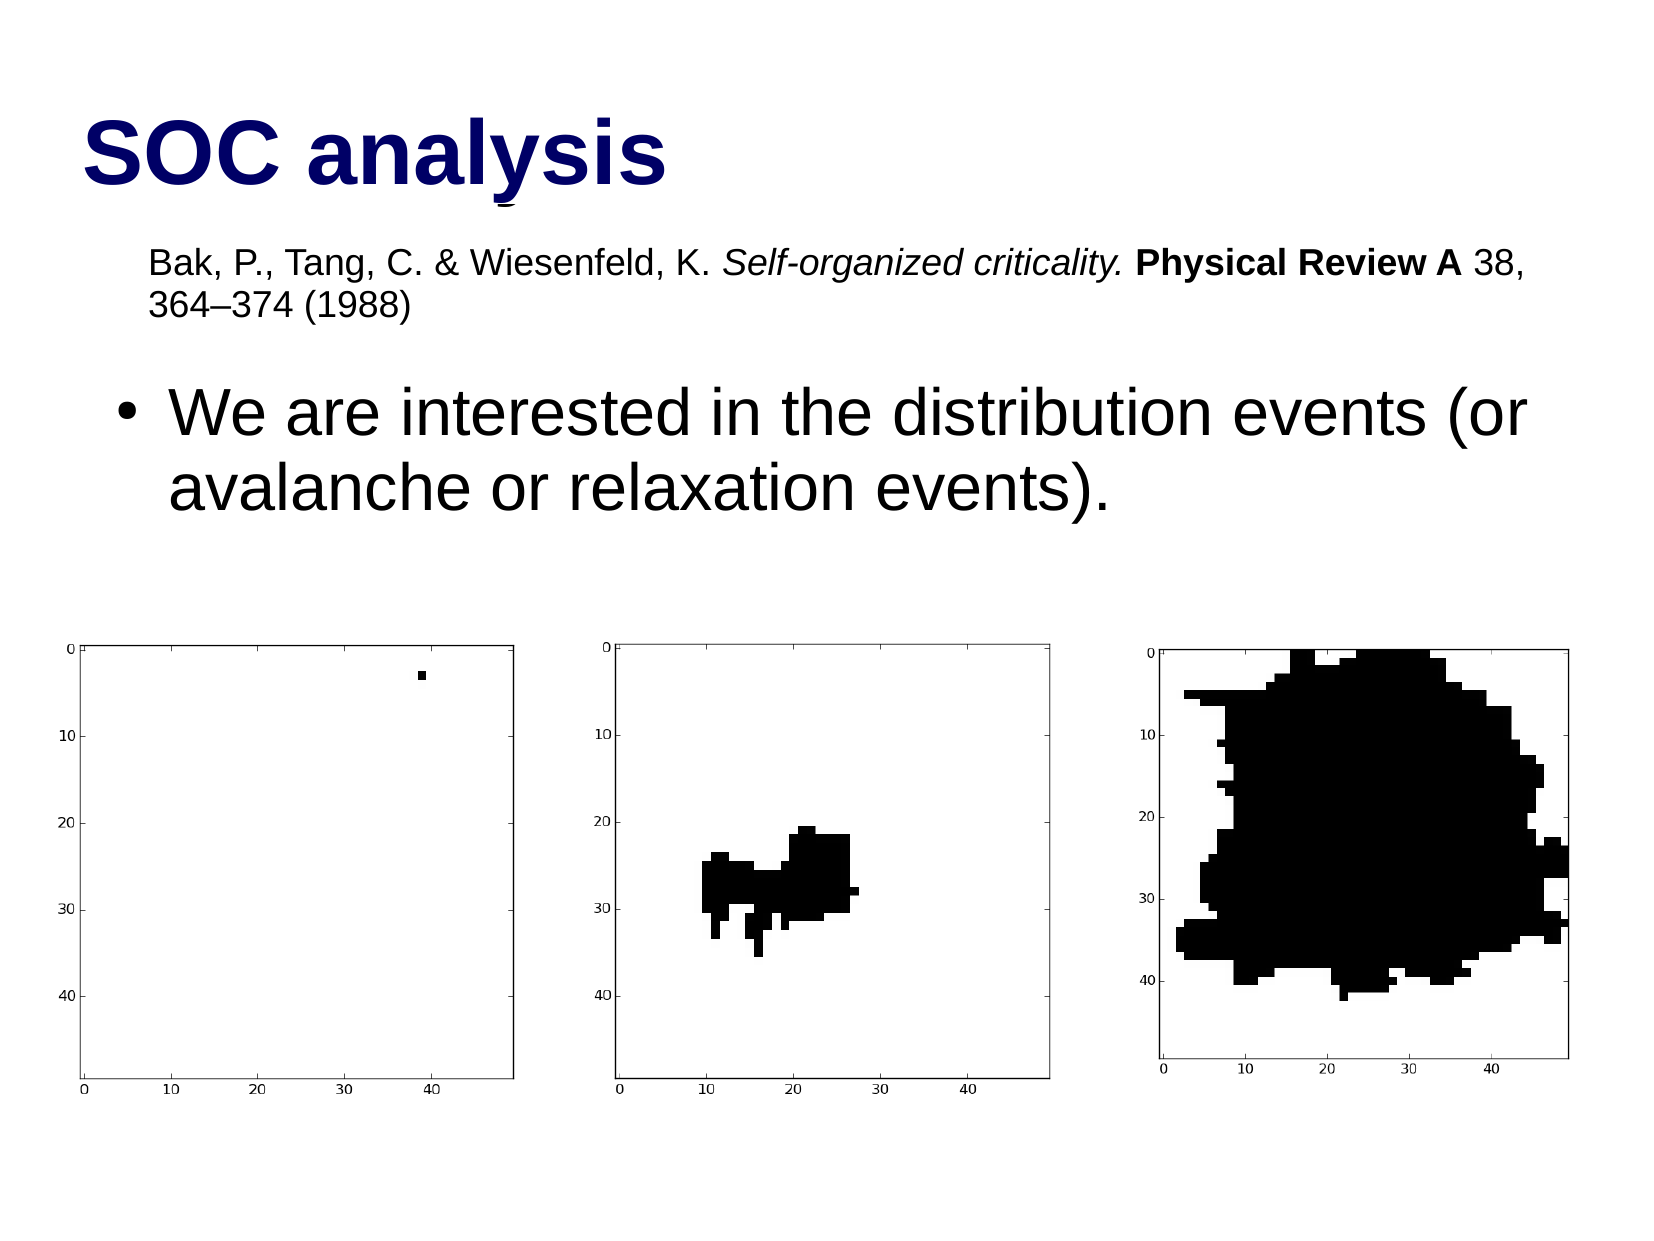

SOC analysis
# Bak, P., Tang, C. & Wiesenfeld, K. Self-organized criticality. Physical Review A 38, 364–374 (1988)
We are interested in the distribution events (or avalanche or relaxation events).